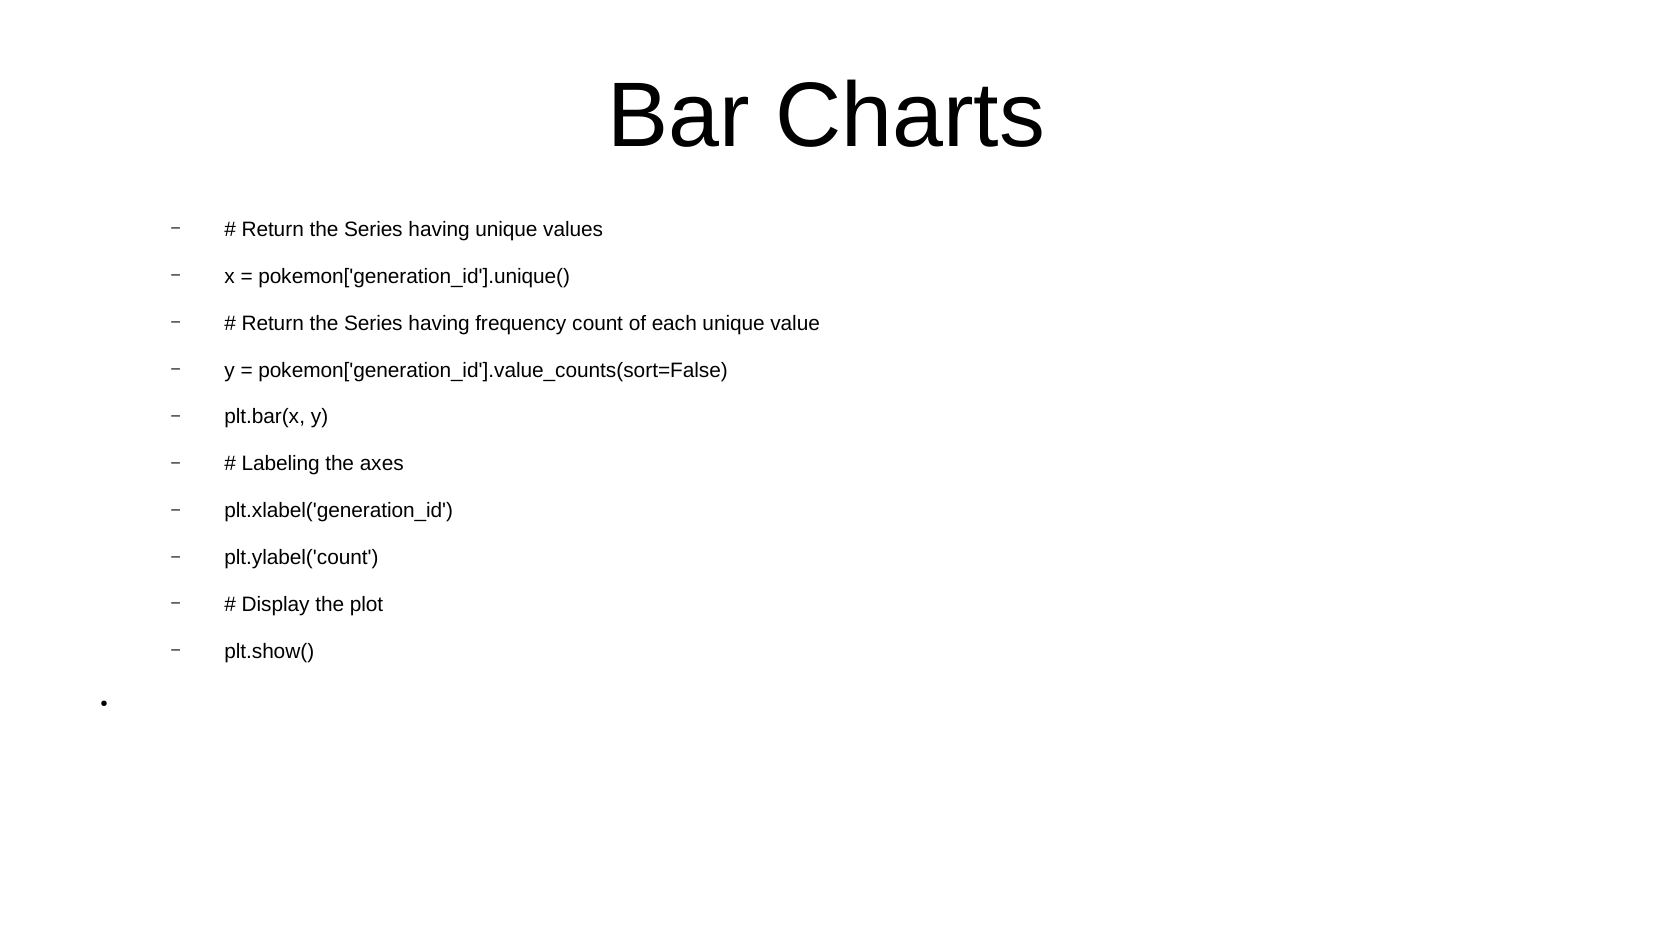

# Bar Charts
# Return the Series having unique values
x = pokemon['generation_id'].unique()
# Return the Series having frequency count of each unique value
y = pokemon['generation_id'].value_counts(sort=False)
plt.bar(x, y)
# Labeling the axes
plt.xlabel('generation_id')
plt.ylabel('count')
# Display the plot
plt.show()